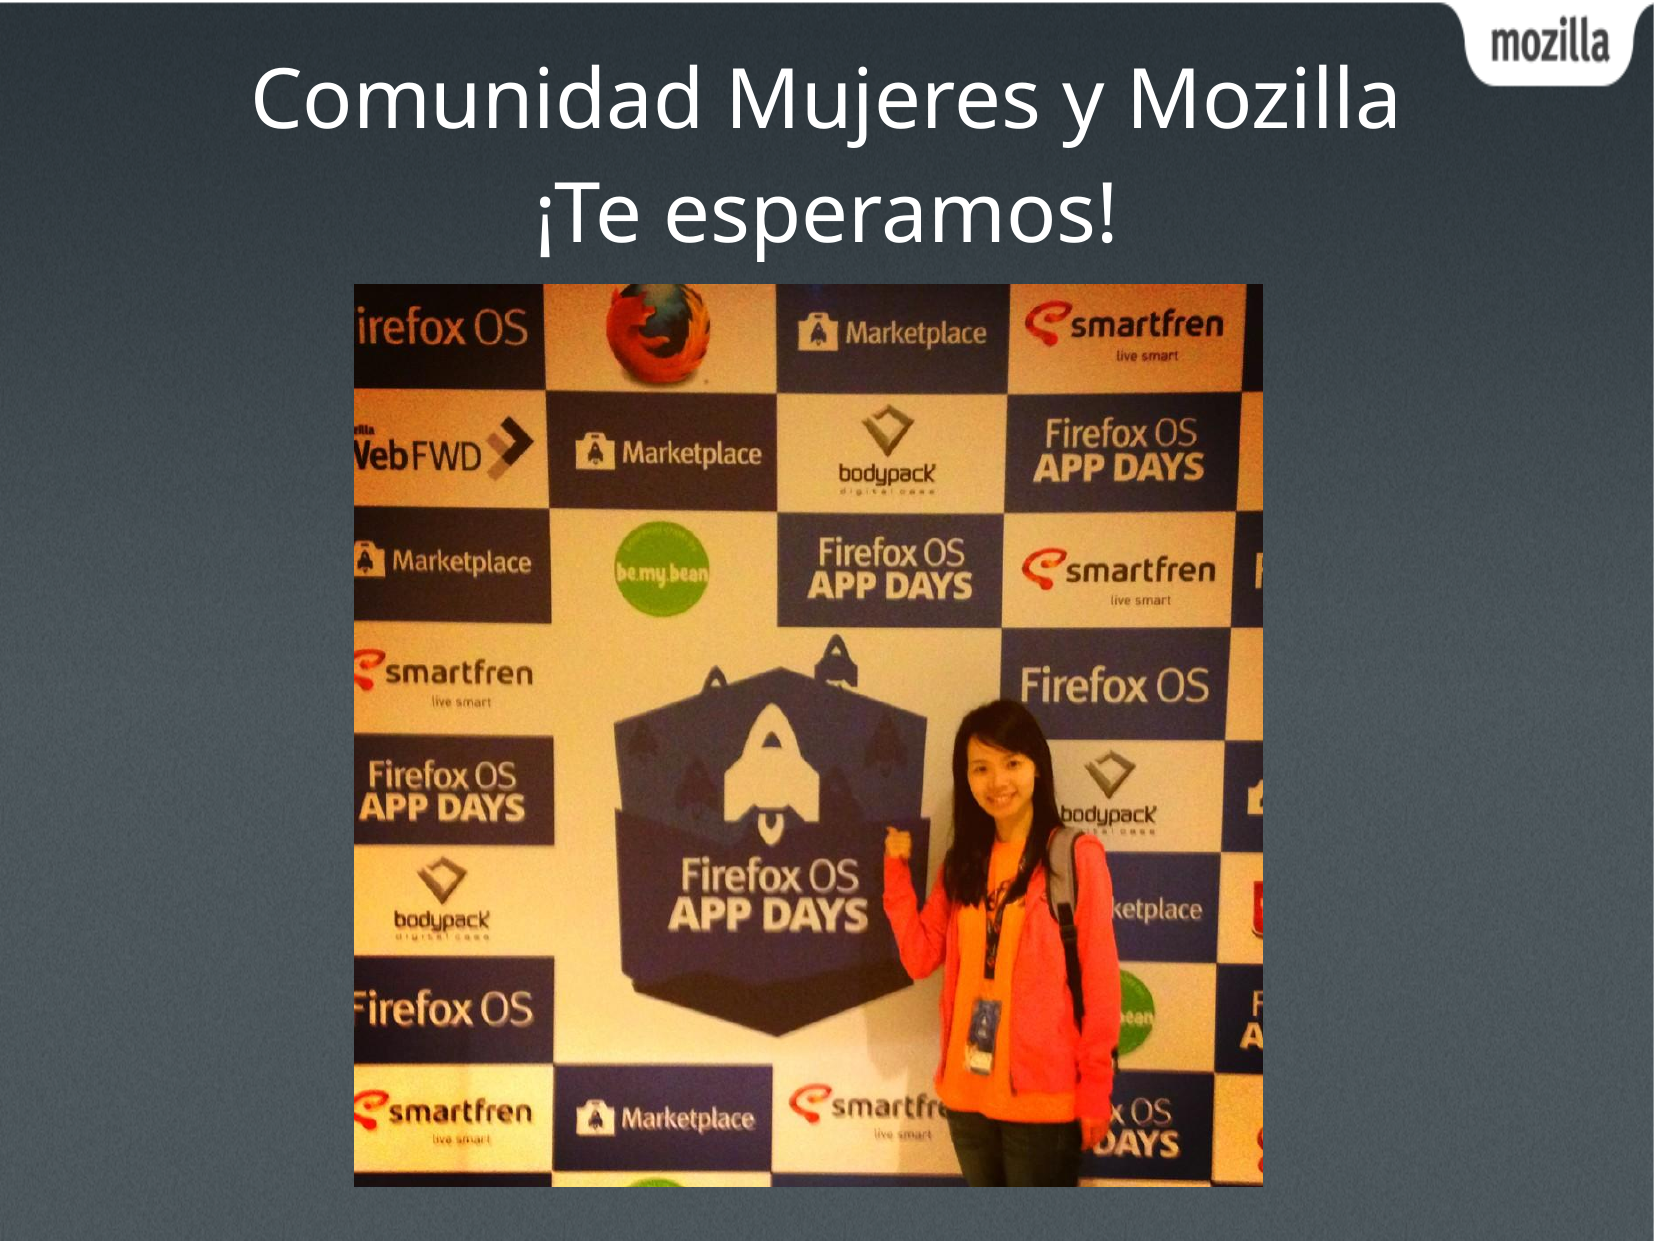

# Comunidad Mujeres y Mozilla ¡Te esperamos!